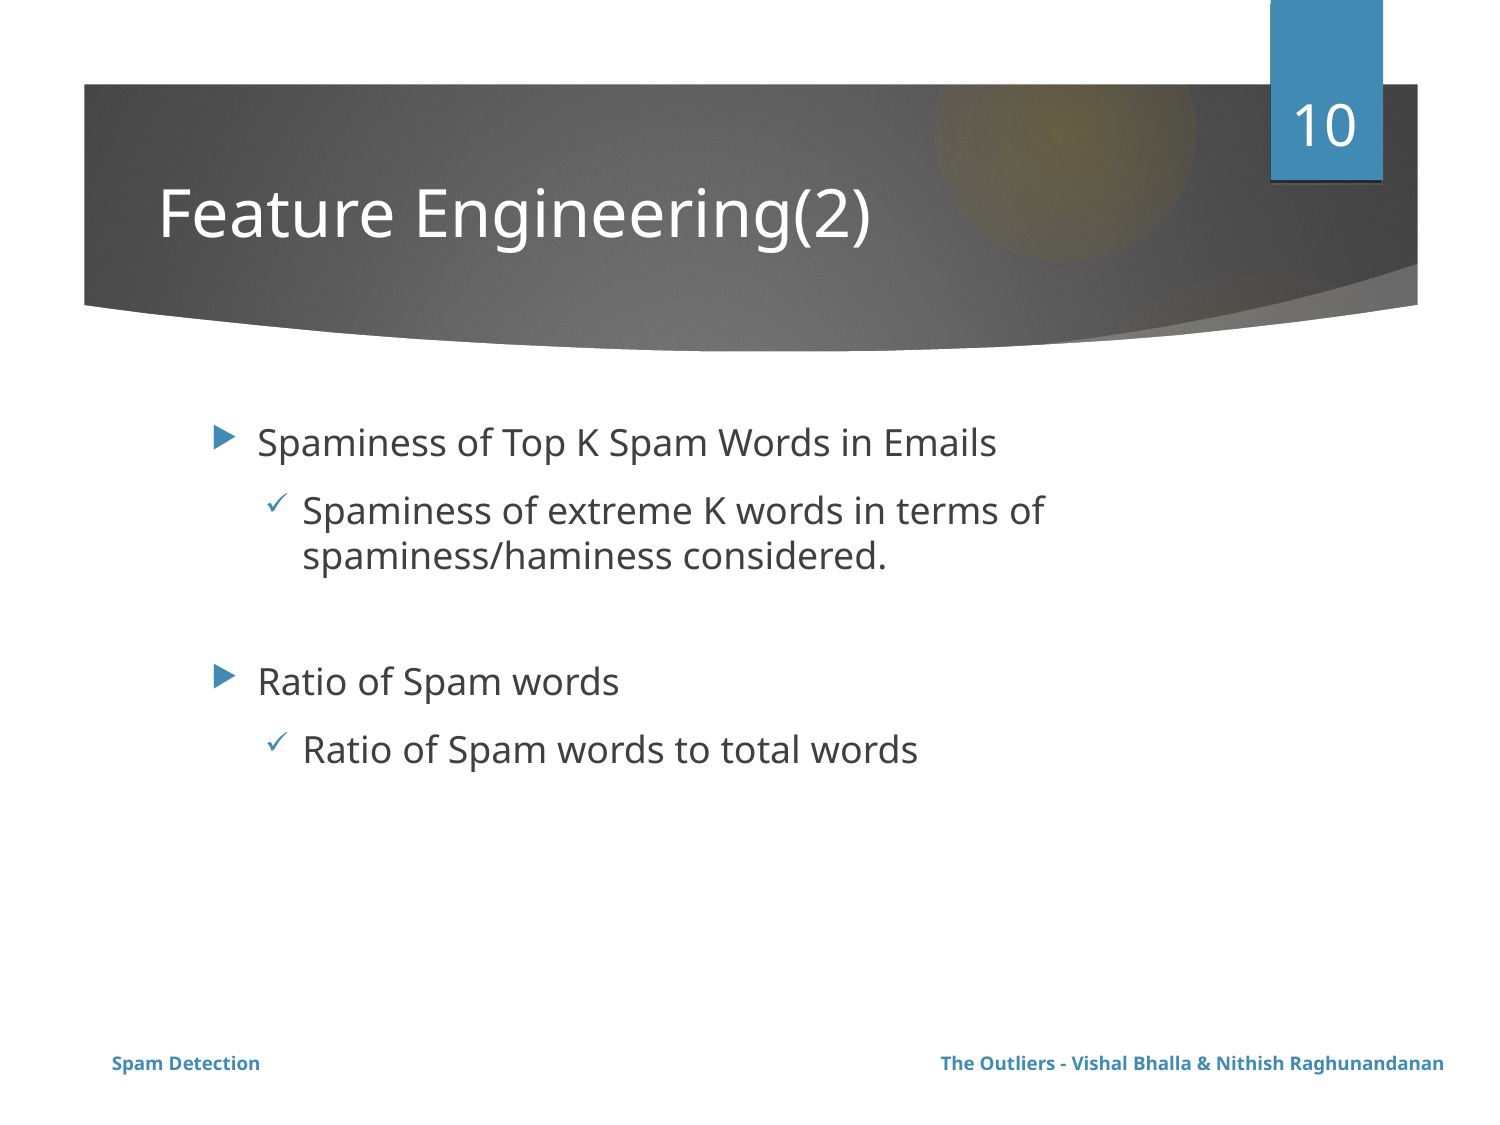

# Feature Engineering(2)
Spaminess of Top K Spam Words in Emails
Spaminess of extreme K words in terms of spaminess/haminess considered.
Ratio of Spam words
Ratio of Spam words to total words
The Outliers - Vishal Bhalla & Nithish Raghunandanan
Spam Detection